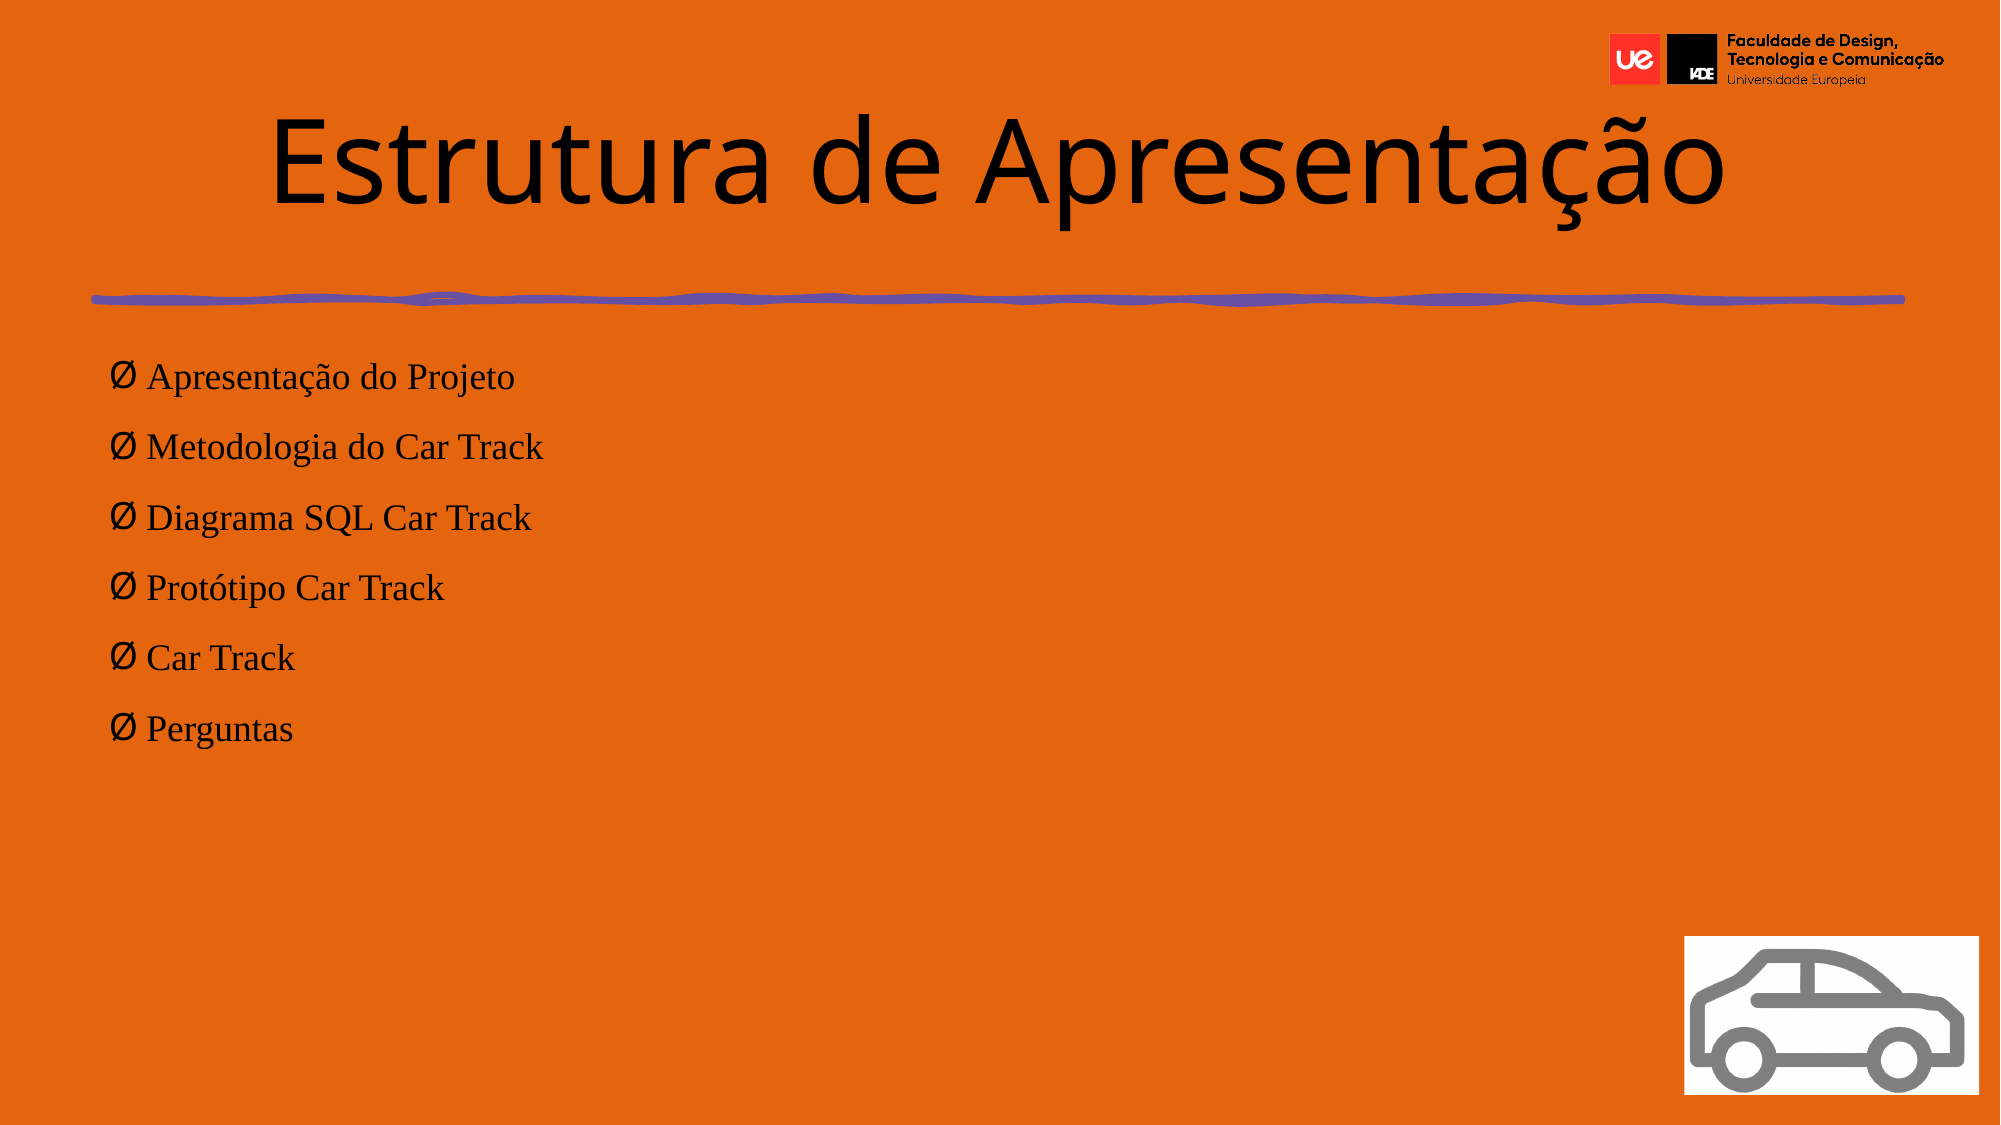

# Estrutura de Apresentação
Apresentação do Projeto
Metodologia do Car Track
Diagrama SQL Car Track
Protótipo Car Track
Car Track
Perguntas